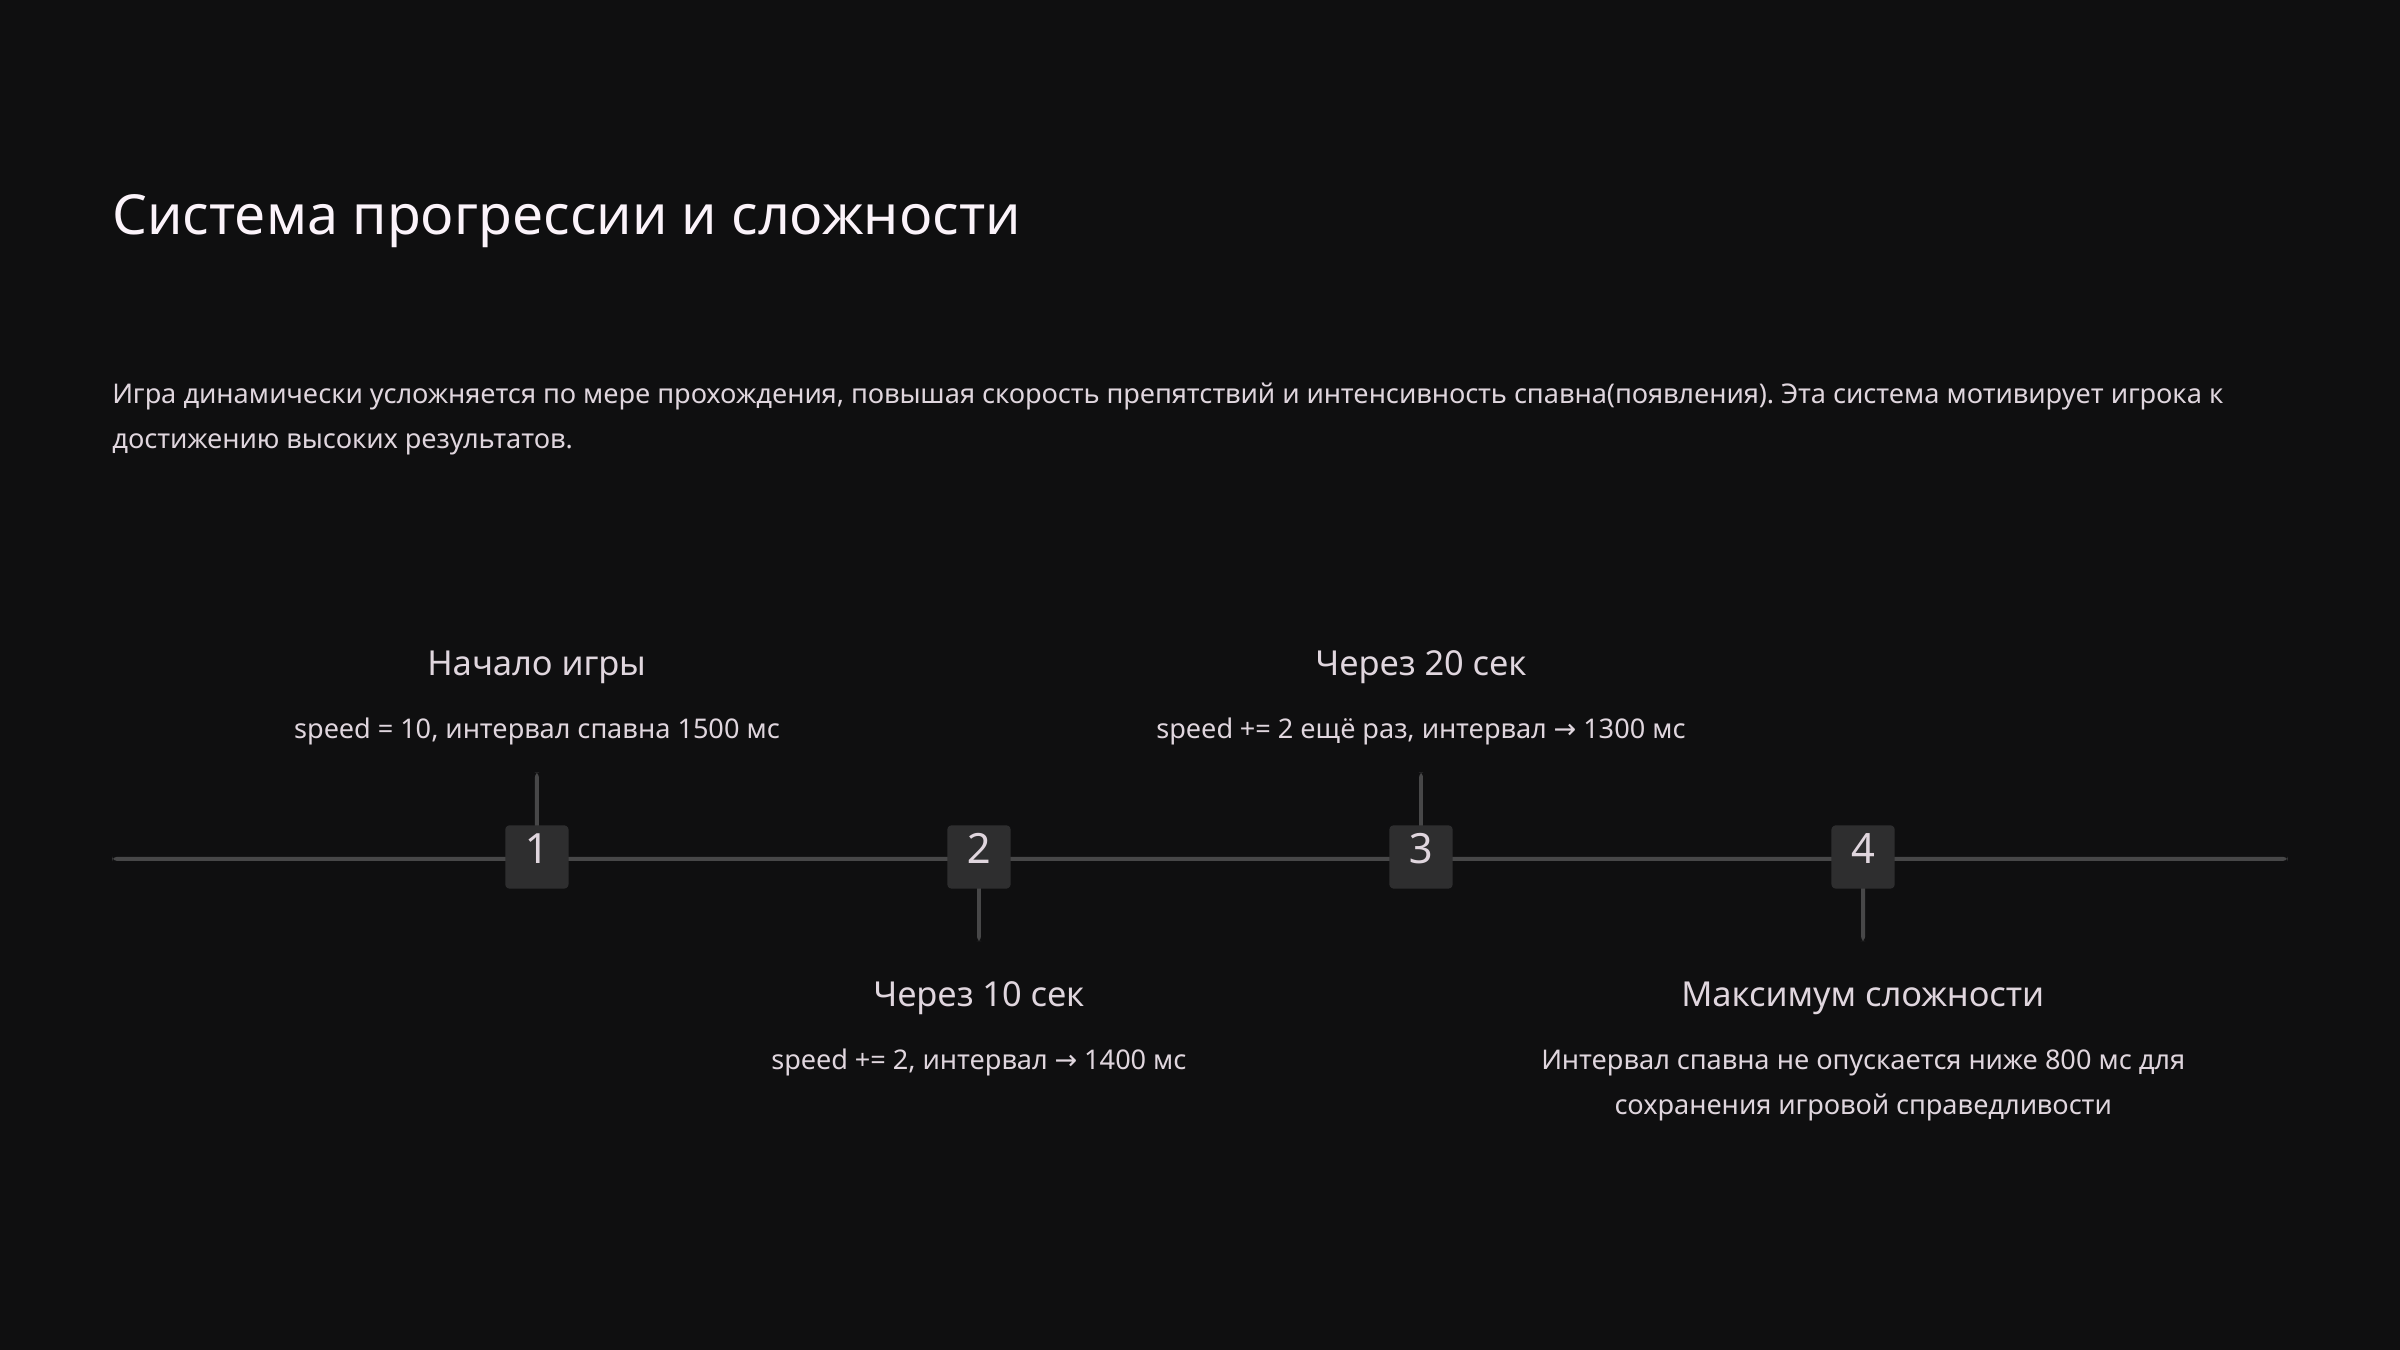

Система прогрессии и сложности
Игра динамически усложняется по мере прохождения, повышая скорость препятствий и интенсивность спавна(появления). Эта система мотивирует игрока к достижению высоких результатов.
Начало игры
Через 20 сек
speed = 10, интервал спавна 1500 мс
speed += 2 ещё раз, интервал → 1300 мс
1
2
3
4
Через 10 сек
Максимум сложности
speed += 2, интервал → 1400 мс
Интервал спавна не опускается ниже 800 мс для сохранения игровой справедливости